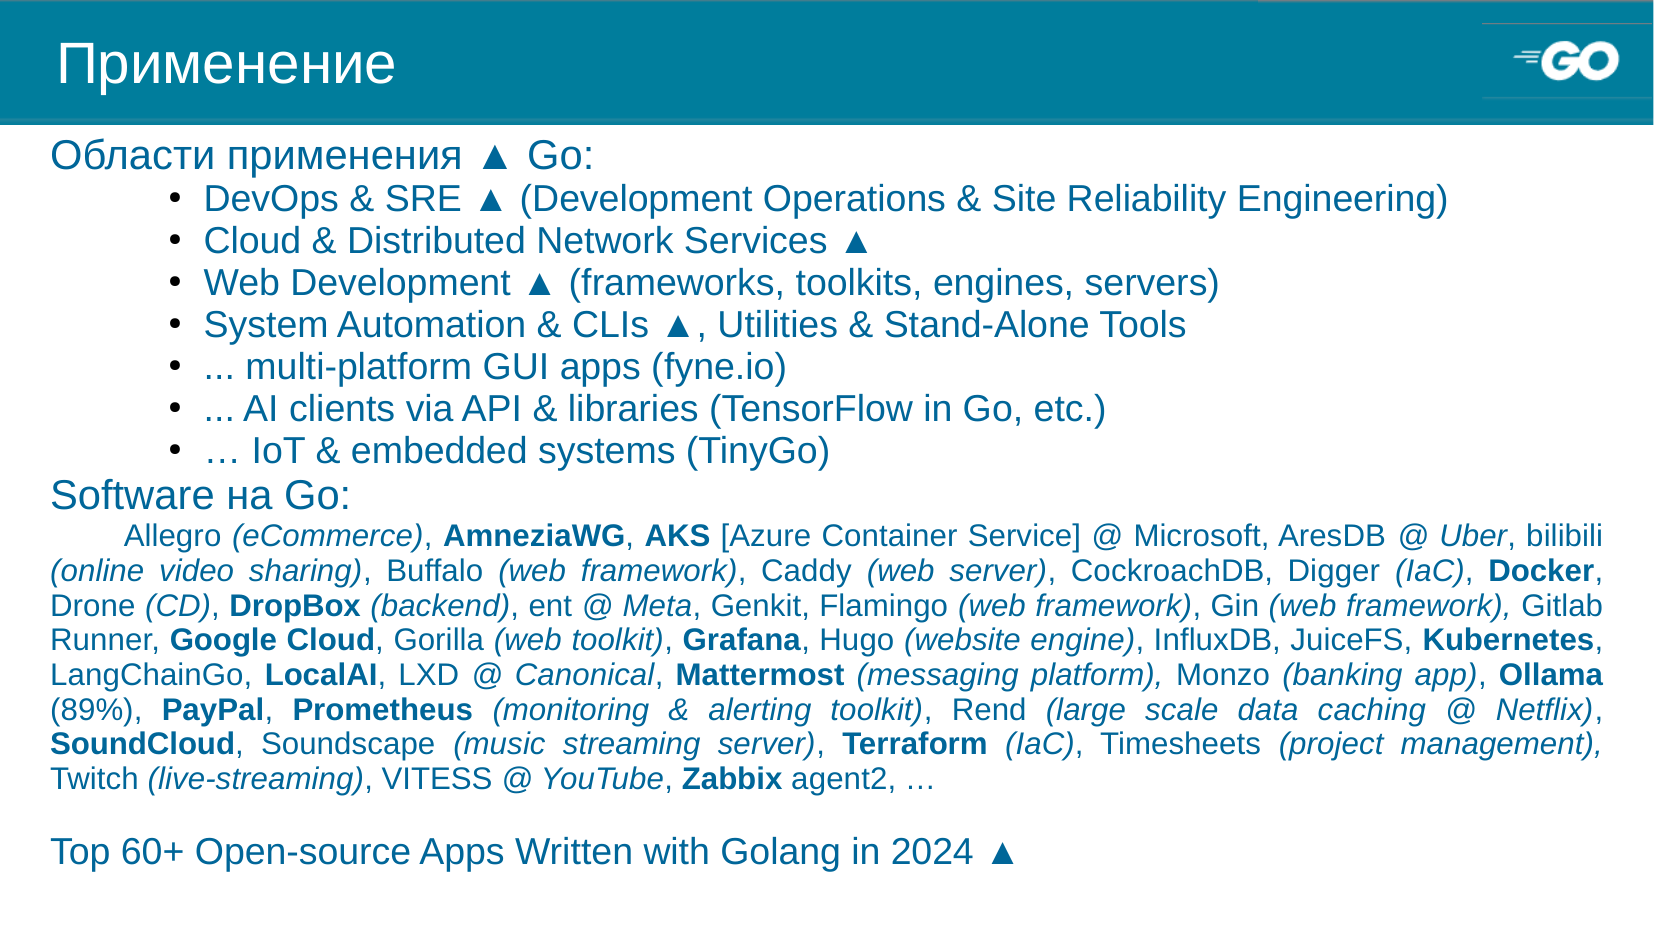

Применение
Области применения ▲ Go:
DevOps & SRE ▲ (Development Operations & Site Reliability Engineering)
Cloud & Distributed Network Services ▲
Web Development ▲ (frameworks, toolkits, engines, servers)
System Automation & CLIs ▲, Utilities & Stand-Alone Tools
... multi-platform GUI apps (fyne.io)
... AI clients via API & libraries (TensorFlow in Go, etc.)
… IoT & embedded systems (TinyGo)
Software на Go:
	Allegro (eCommerce), AmneziaWG, AKS [Azure Container Service] @ Microsoft, AresDB @ Uber, bilibili (online video sharing), Buffalo (web framework), Caddy (web server), CockroachDB, Digger (IaC), Docker, Drone (CD), DropBox (backend), ent @ Meta, Genkit, Flamingo (web framework), Gin (web framework), Gitlab Runner, Google Cloud, Gorilla (web toolkit), Grafana, Hugo (website engine), InfluxDB, JuiceFS, Kubernetes, LangChainGo, LocalAI, LXD @ Canonical, Mattermost (messaging platform), Monzo (banking app), Ollama (89%), PayPal, Prometheus (monitoring & alerting toolkit), Rend (large scale data caching @ Netflix), SoundCloud, Soundscape (music streaming server), Terraform (IaC), Timesheets (project management), Twitch (live-streaming), VITESS @ YouTube, Zabbix agent2, …
Top 60+ Open-source Apps Written with Golang in 2024 ▲